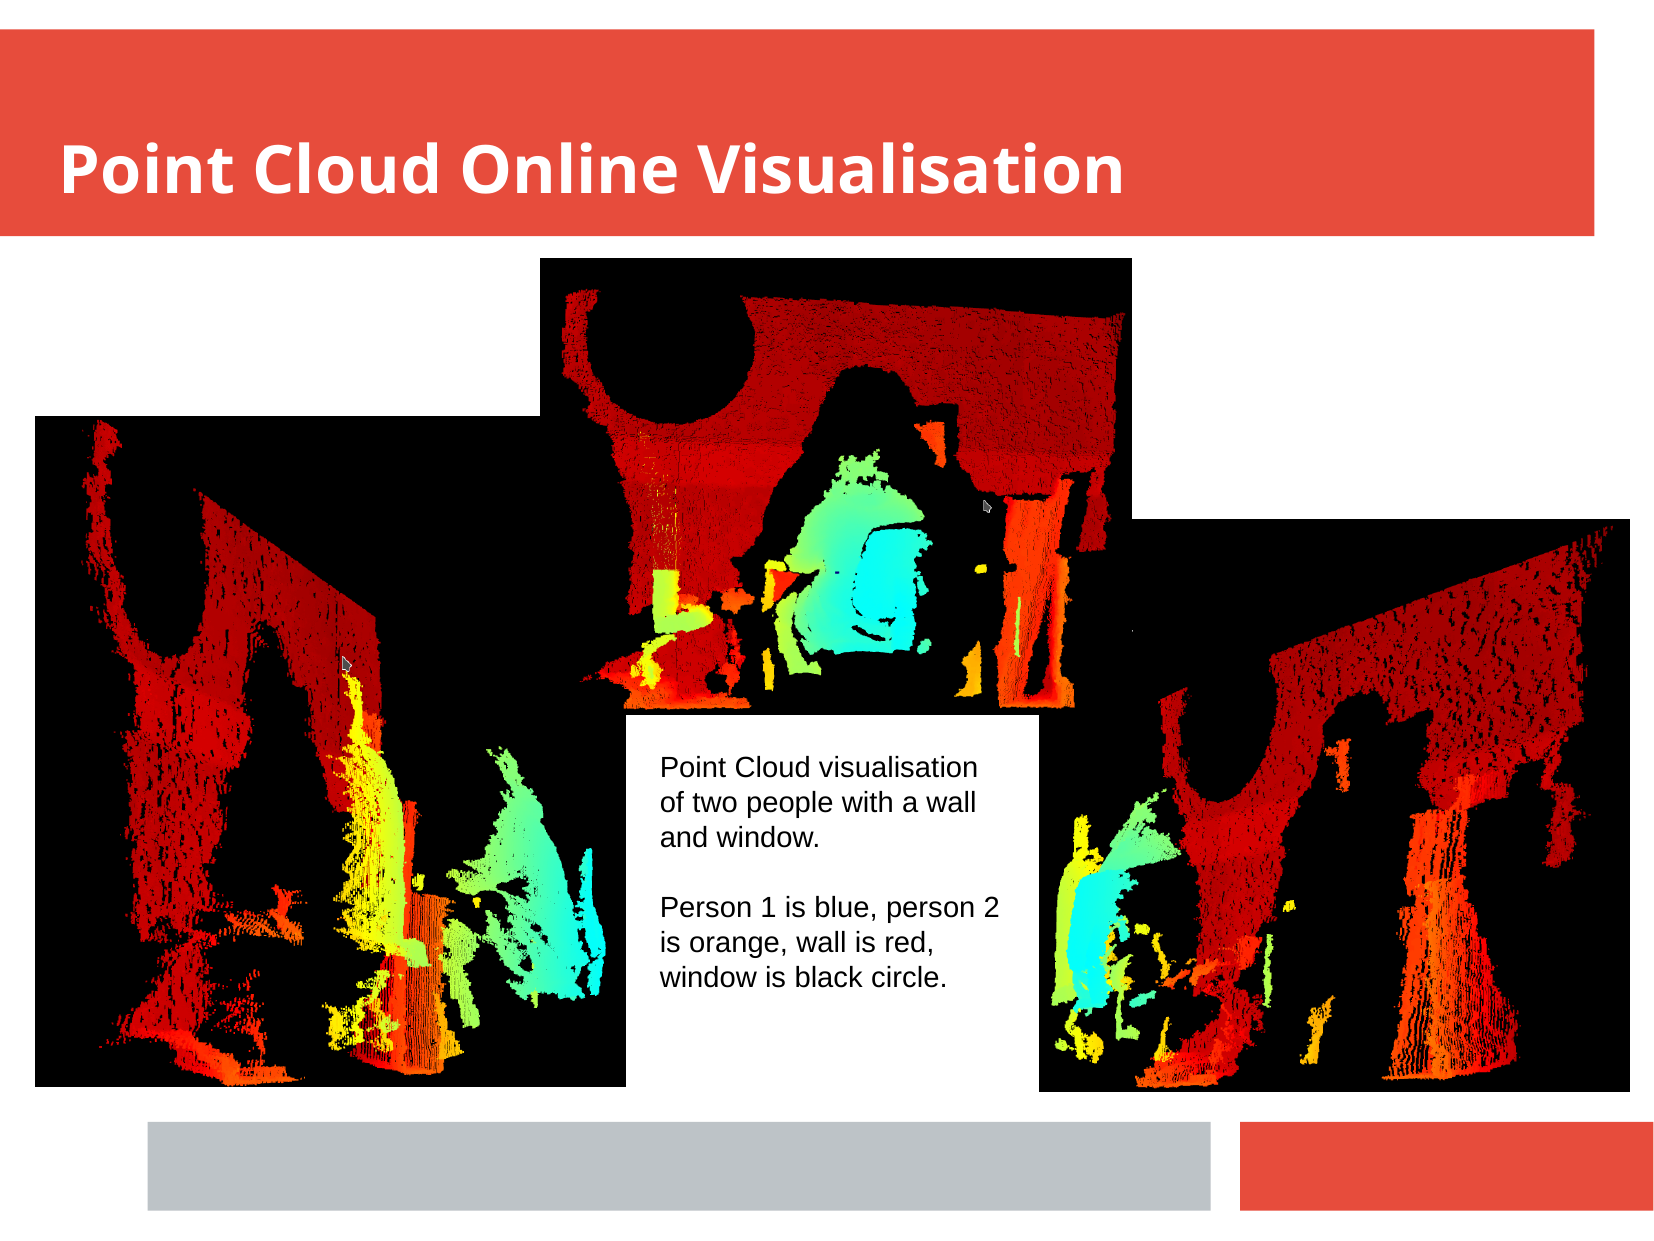

Point Cloud Online Visualisation
Point Cloud visualisation of two people with a wall and window.
Person 1 is blue, person 2 is orange, wall is red, window is black circle.